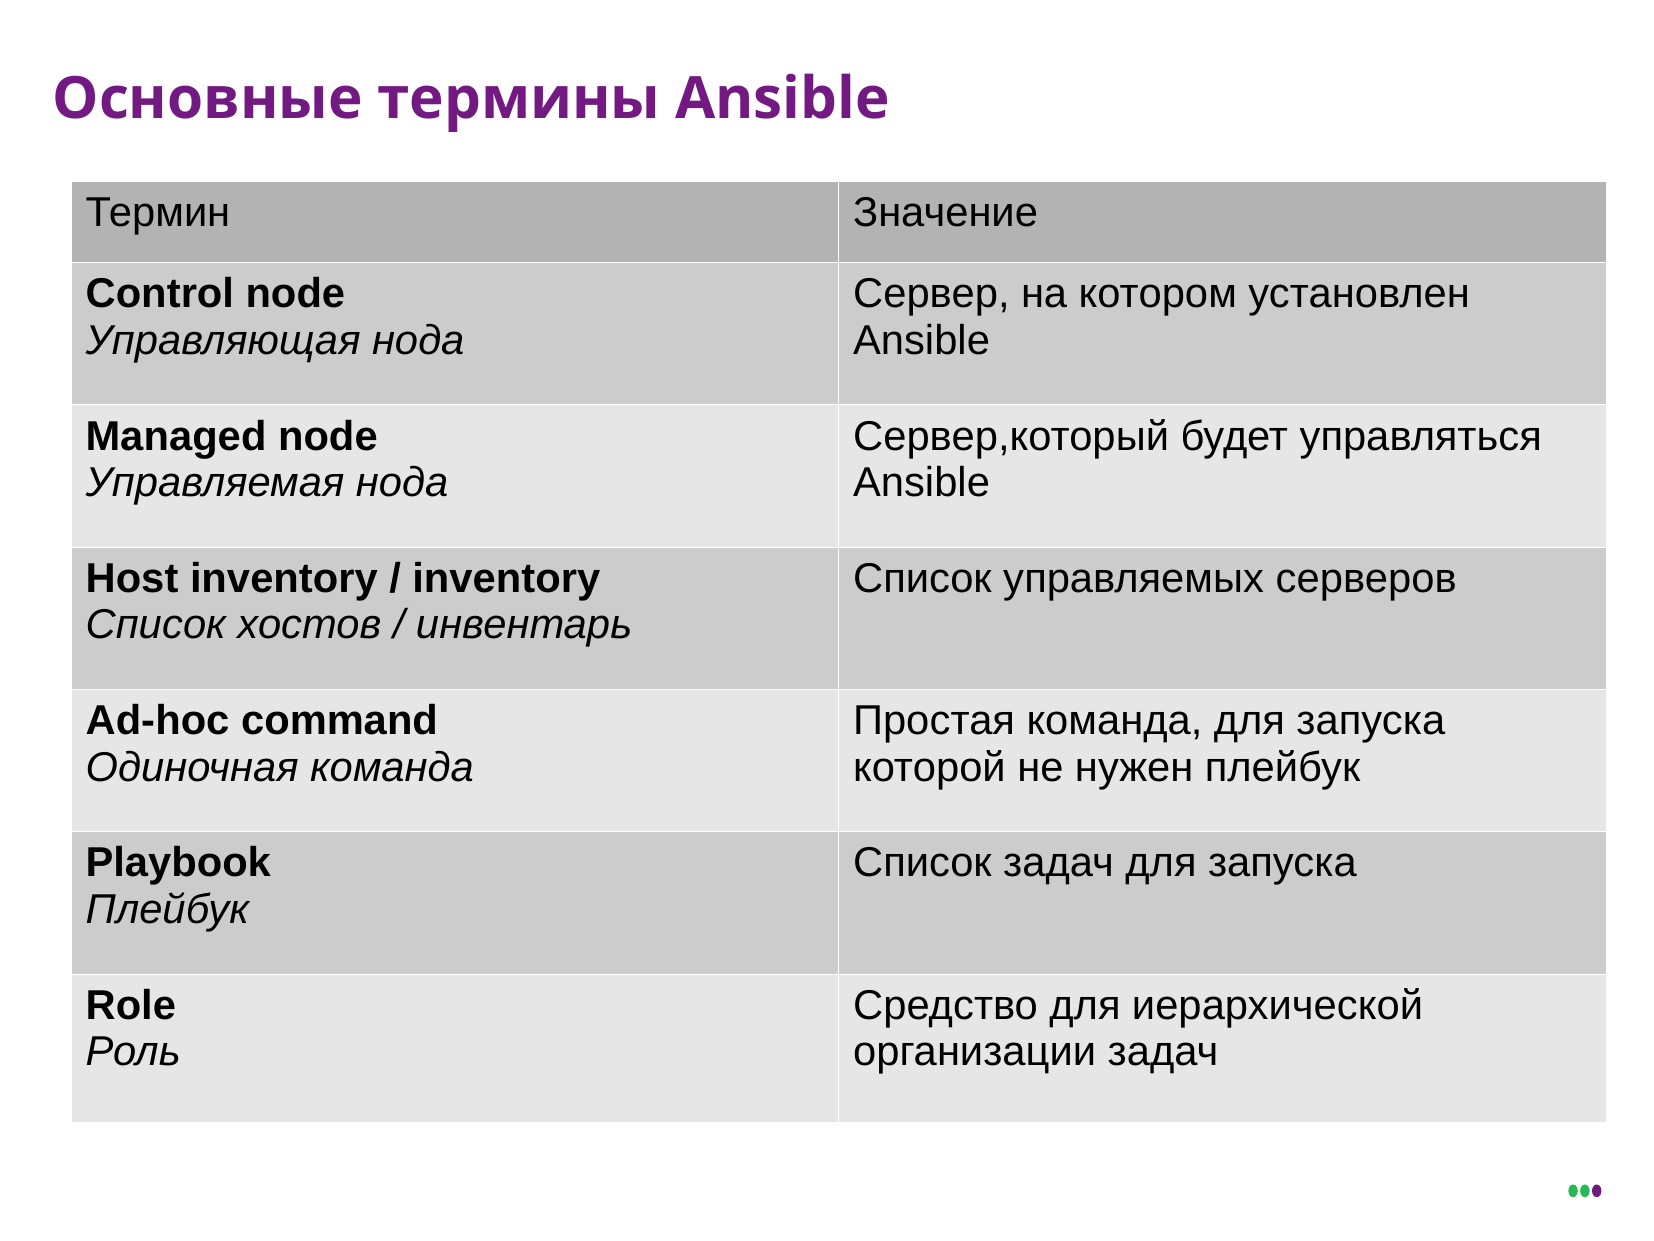

# Основные термины Ansible
| Термин | Значение |
| --- | --- |
| Control node Управляющая нода | Сервер, на котором установлен Ansible |
| Managed node Управляемая нода | Сервер,который будет управляться Ansible |
| Host inventory / inventory Список хостов / инвентарь | Список управляемых серверов |
| Ad-hoc command Одиночная команда | Простая команда, для запуска которой не нужен плейбук |
| Playbook Плейбук | Список задач для запуска |
| Role Роль | Средство для иерархической организации задач |